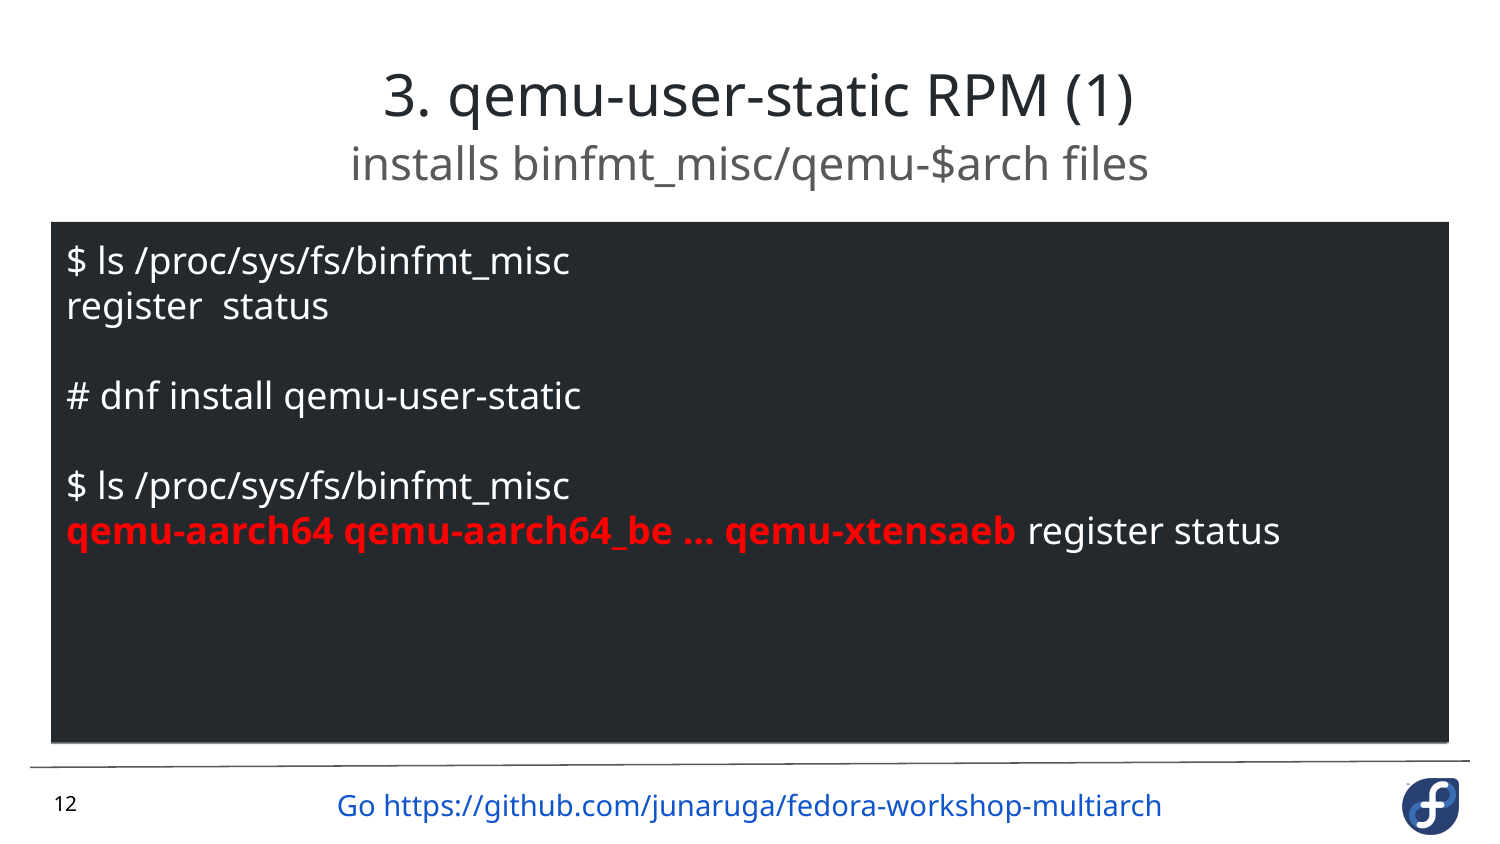

# 3. qemu-user-static RPM (1)
installs binfmt_misc/qemu-$arch files
$ ls /proc/sys/fs/binfmt_misc
register status
# dnf install qemu-user-static
$ ls /proc/sys/fs/binfmt_misc
qemu-aarch64 qemu-aarch64_be … qemu-xtensaeb register status
Go https://github.com/junaruga/fedora-workshop-multiarch